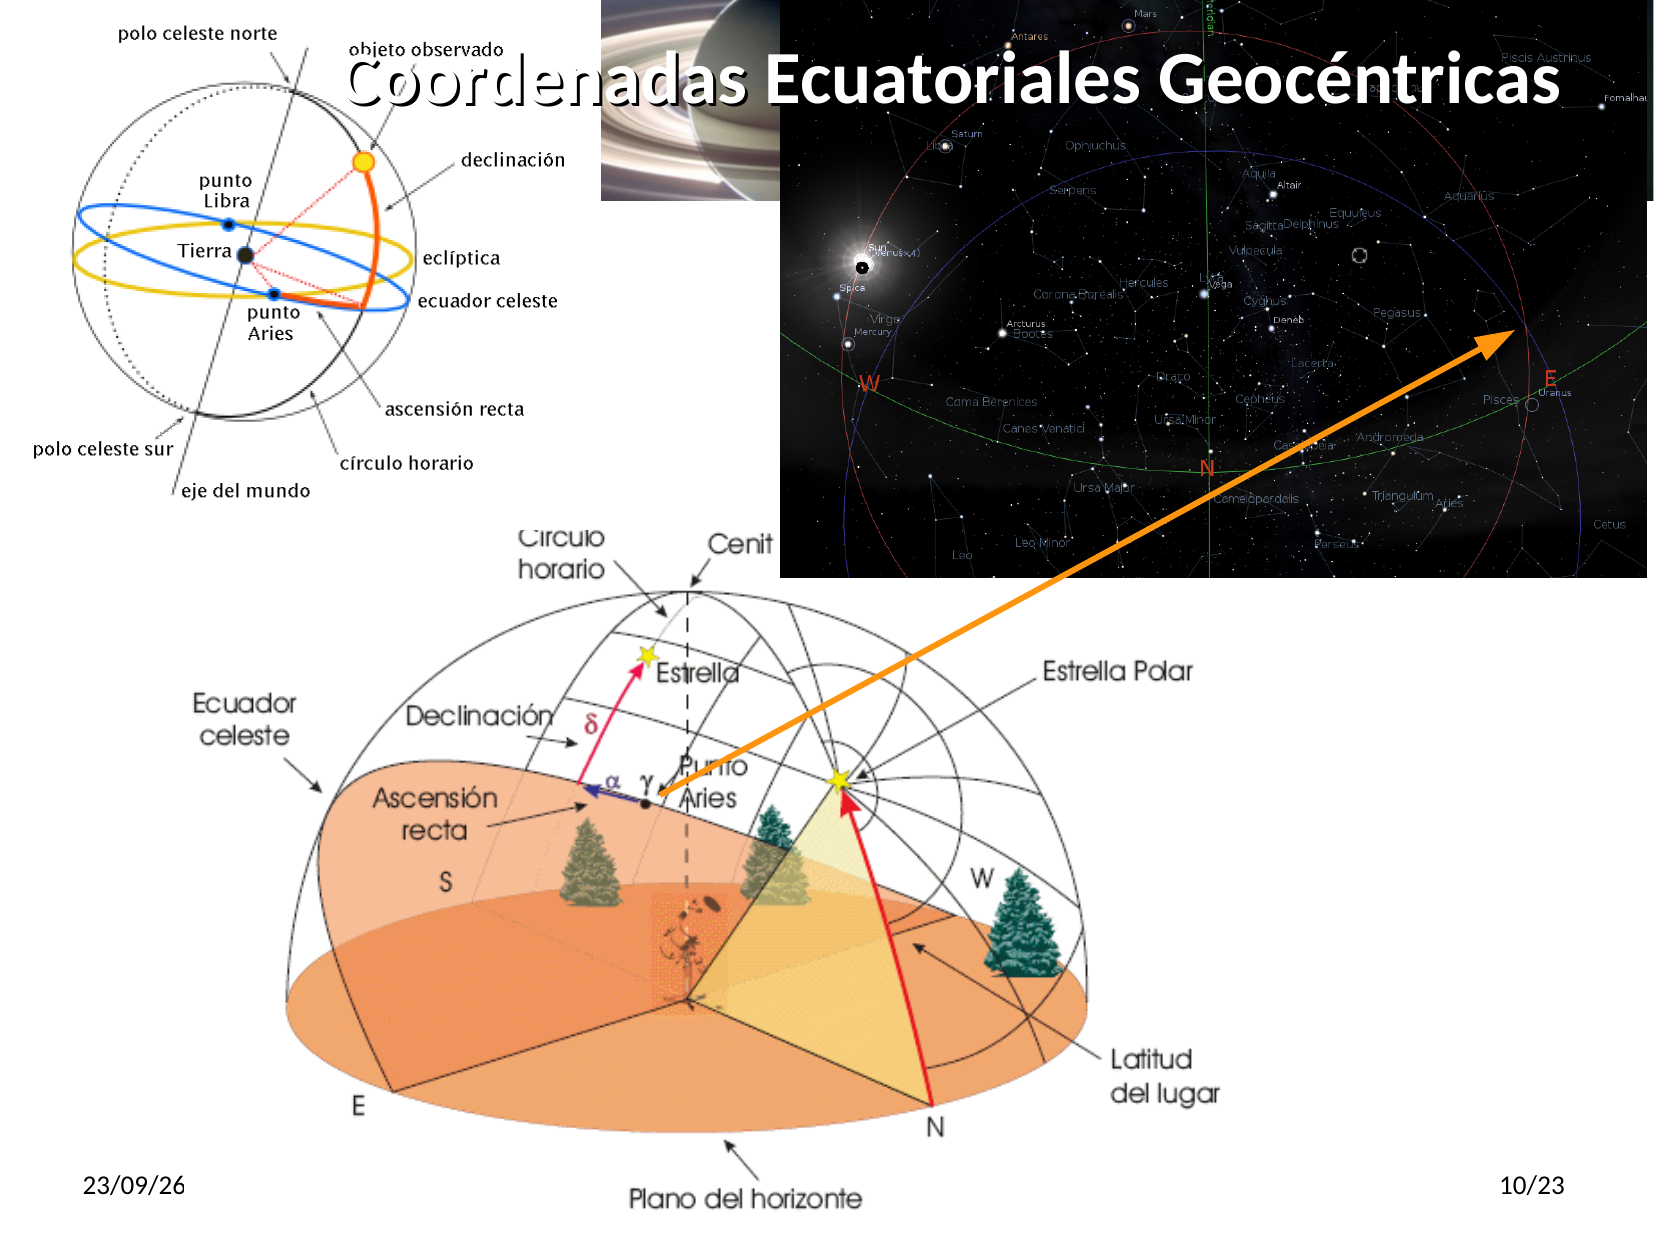

# Coordenadas Ecuatoriales Geocéntricas
Astronomía (Asorey)
10